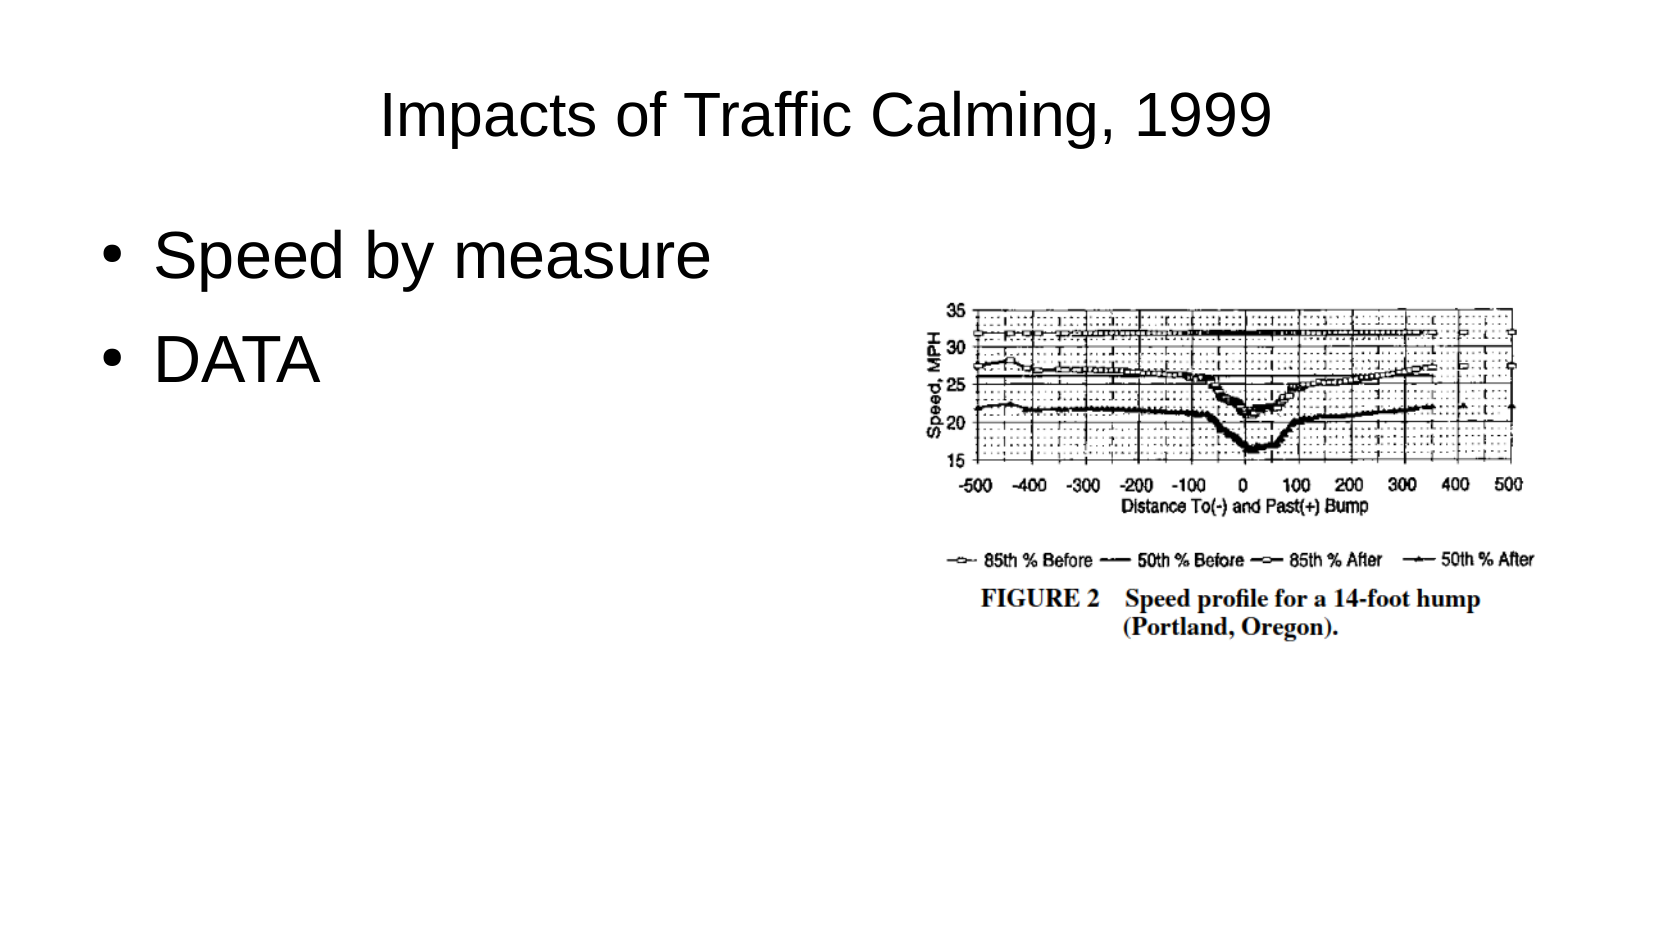

# Impacts of Traffic Calming, 1999
Speed by measure
DATA